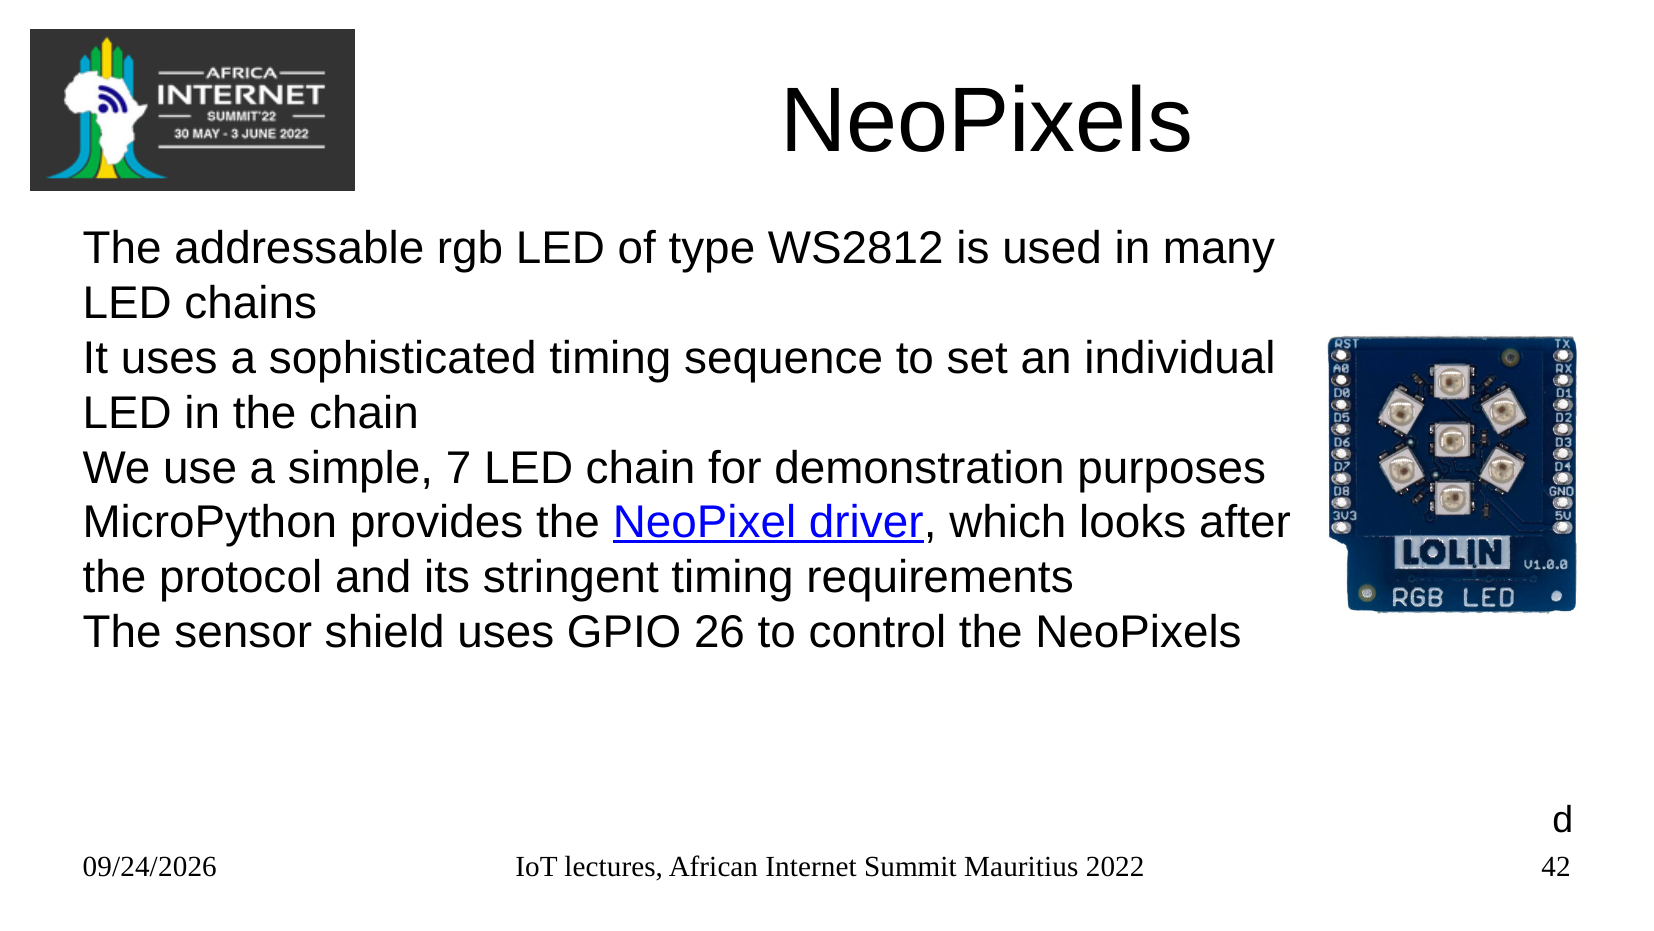

# NeoPixels
The addressable rgb LED of type WS2812 is used in many LED chains
It uses a sophisticated timing sequence to set an individual LED in the chain
We use a simple, 7 LED chain for demonstration purposes
MicroPython provides the NeoPixel driver, which looks after the protocol and its stringent timing requirements
The sensor shield uses GPIO 26 to control the NeoPixels
d
IoT lectures, African Internet Summit Mauritius 2022
42